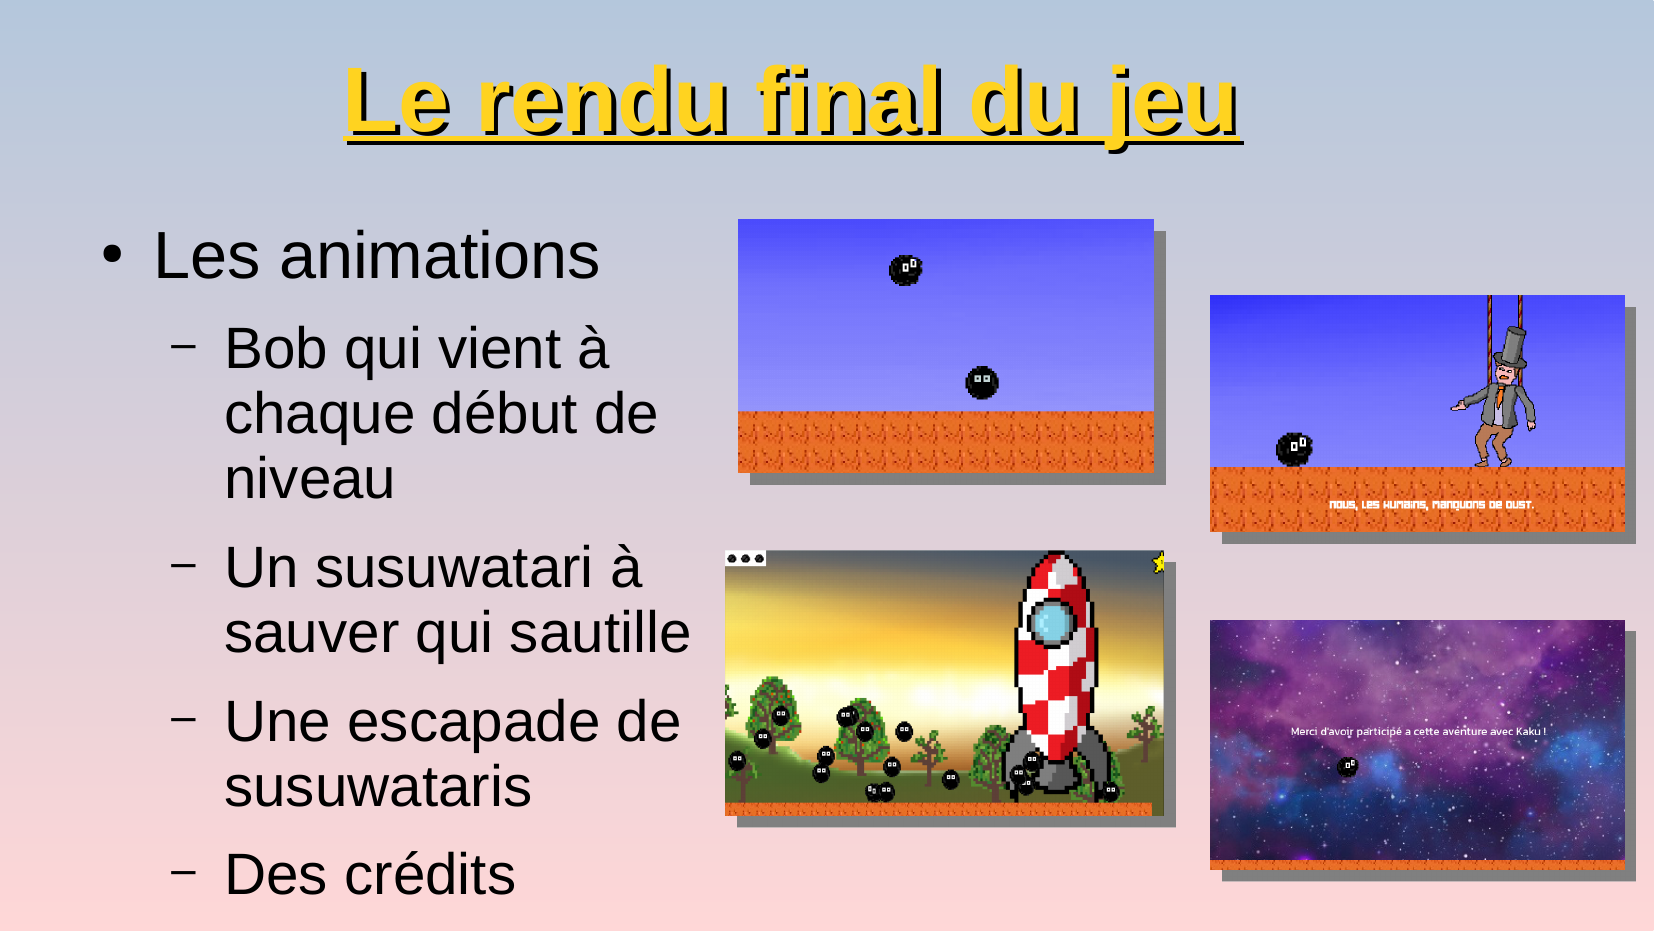

# Le rendu final du jeu
Les animations
Bob qui vient à chaque début de niveau
Un susuwatari à sauver qui sautille
Une escapade de susuwataris
Des crédits